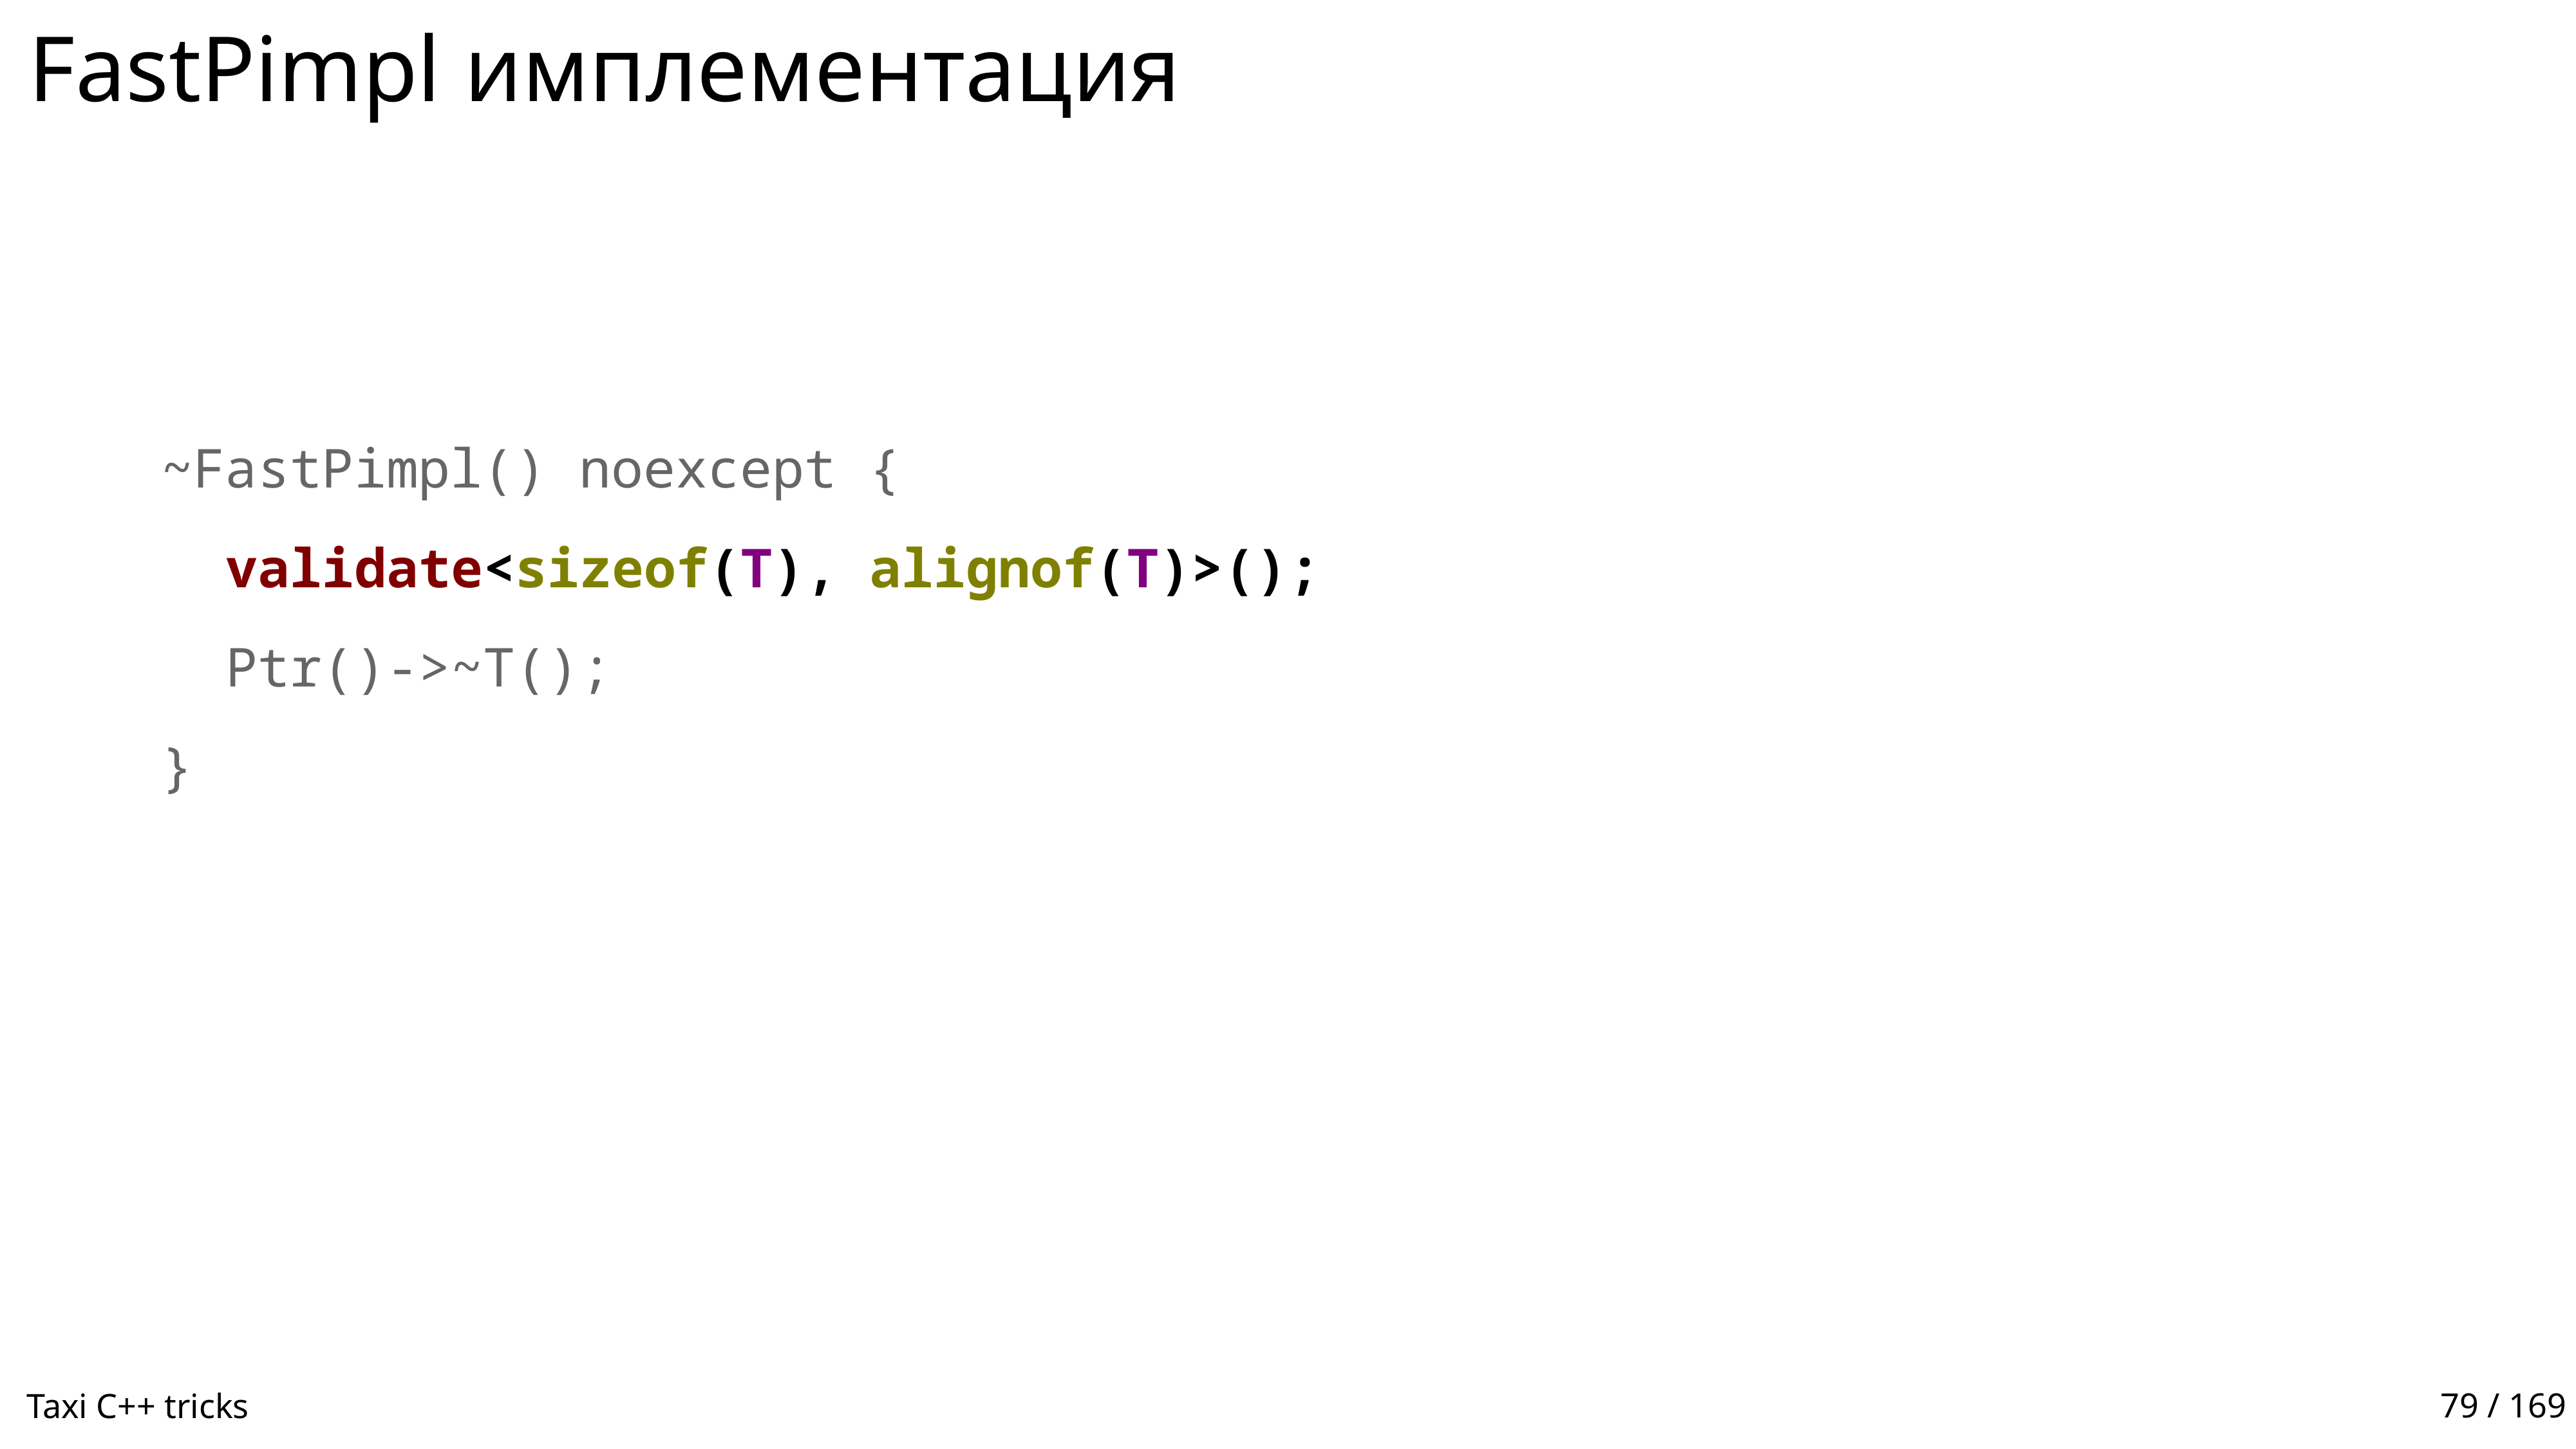

# FastPimpl имплементация
 ~FastPimpl() noexcept {
 validate<sizeof(T), alignof(T)>();
 Ptr()->~T();
 }
Taxi C++ tricks